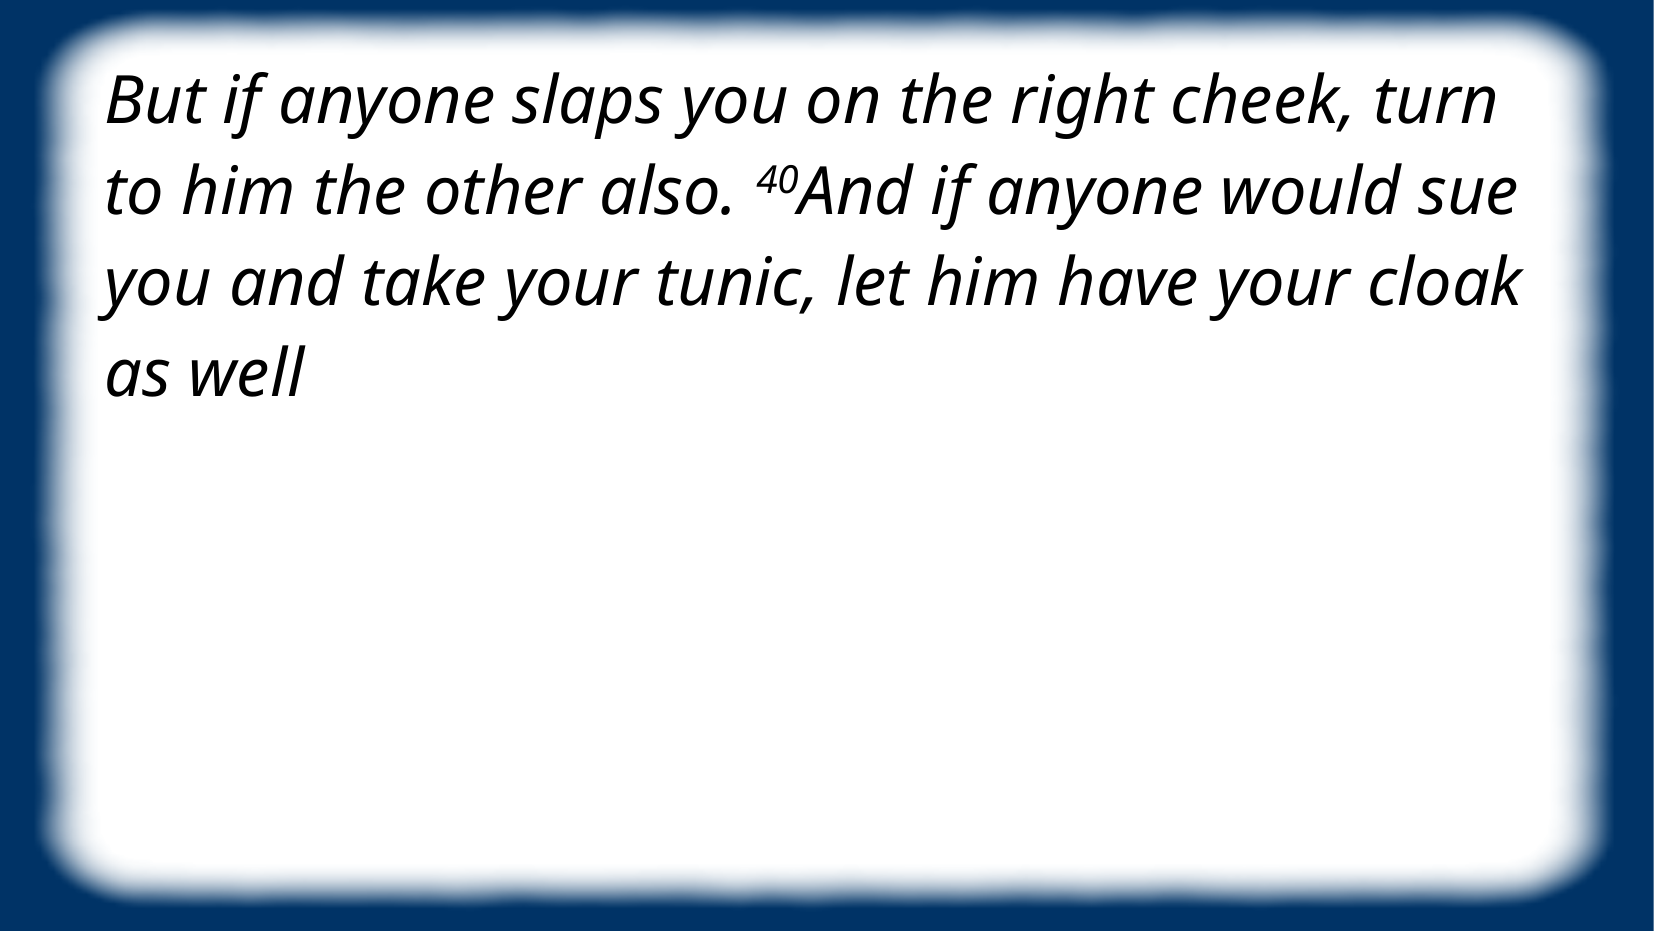

But if anyone slaps you on the right cheek, turn to him the other also. 40And if anyone would sue you and take your tunic, let him have your cloak as well